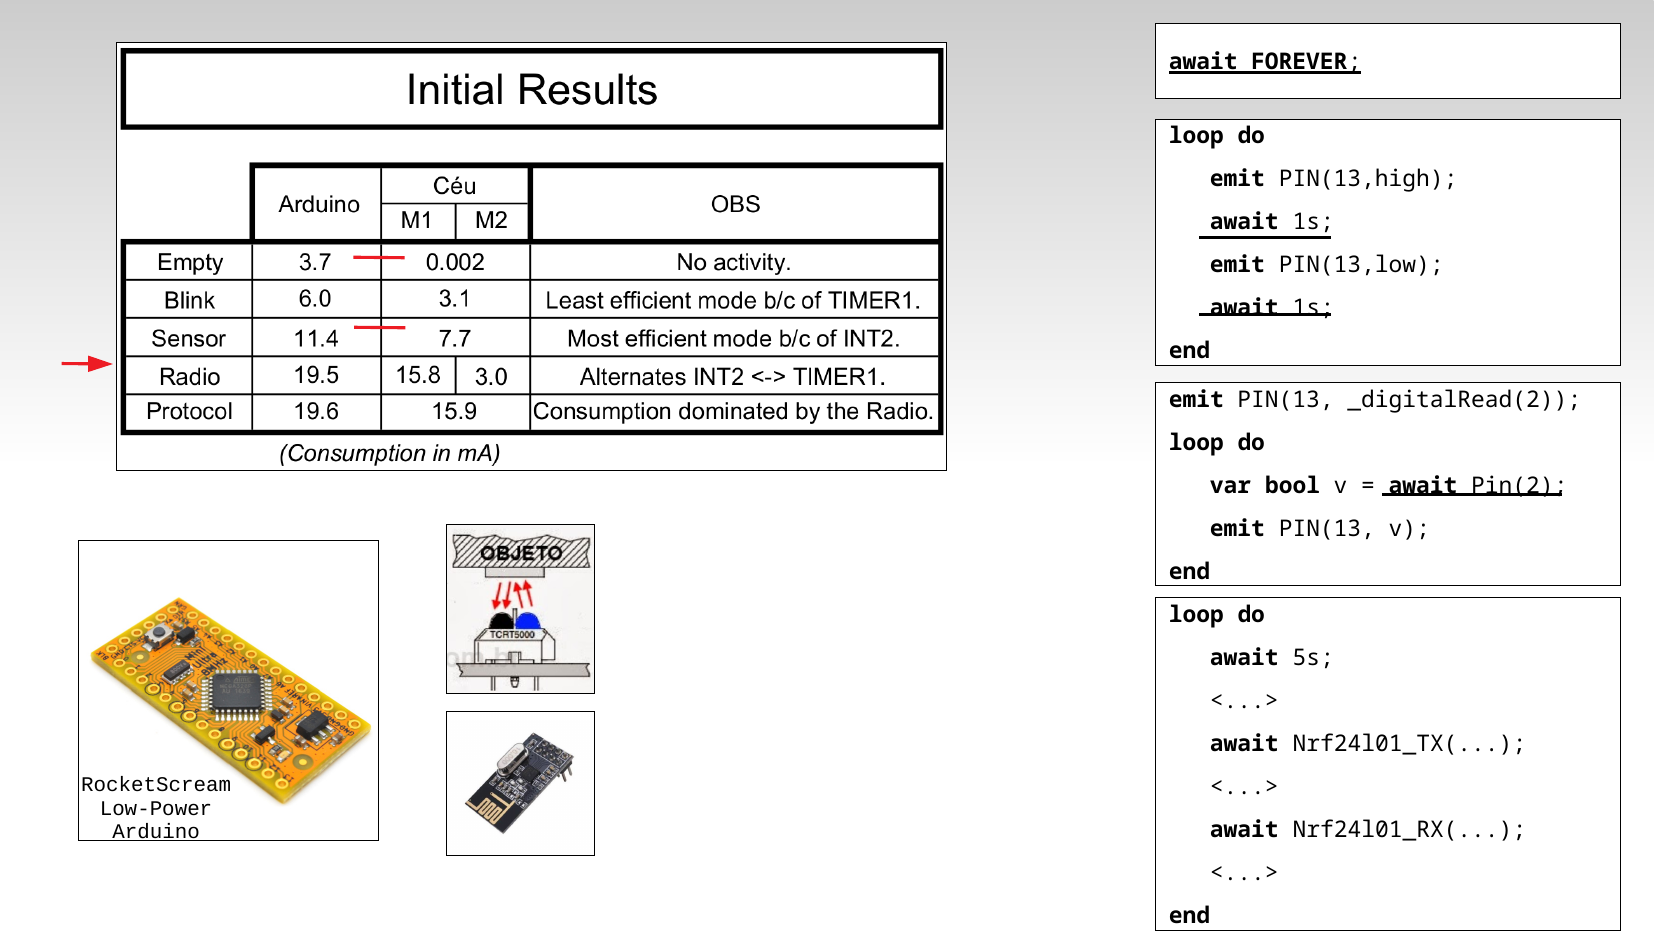

await FOREVER;
 loop do
 emit PIN(13,high);
 await 1s;
 emit PIN(13,low);
 await 1s;
 end
 emit PIN(13, _digitalRead(2));
 loop do
 var bool v = await Pin(2);
 emit PIN(13, v);
 end
 loop do
 await 5s;
 <...>
 await Nrf24l01_TX(...);
 <...>
 await Nrf24l01_RX(...);
 <...>
 end
RocketScream
Low-Power
Arduino